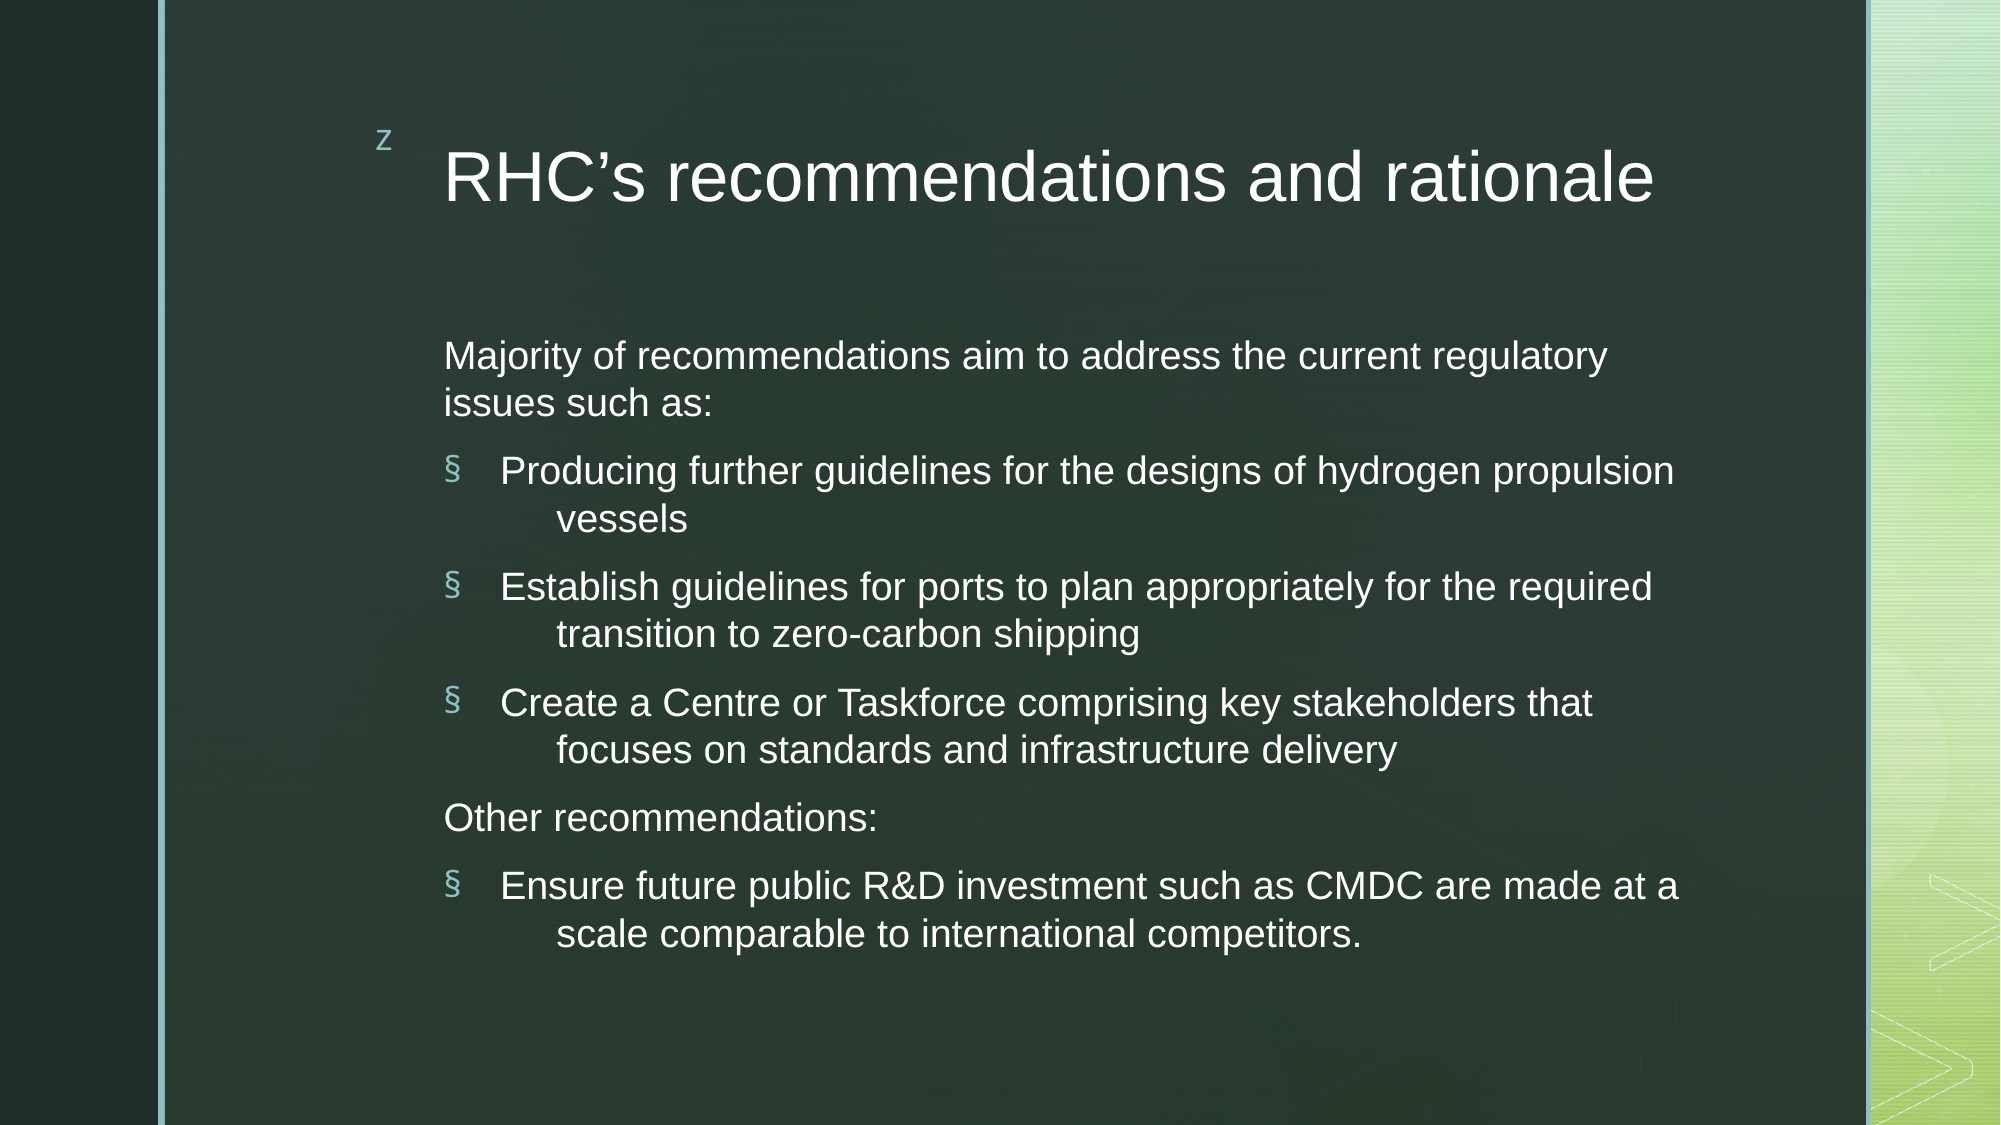

# RHC’s recommendations and rationale
Majority of recommendations aim to address the current regulatory issues such as:
Producing further guidelines for the designs of hydrogen propulsion vessels
Establish guidelines for ports to plan appropriately for the required transition to zero-carbon shipping
Create a Centre or Taskforce comprising key stakeholders that focuses on standards and infrastructure delivery
Other recommendations:
Ensure future public R&D investment such as CMDC are made at a scale comparable to international competitors.